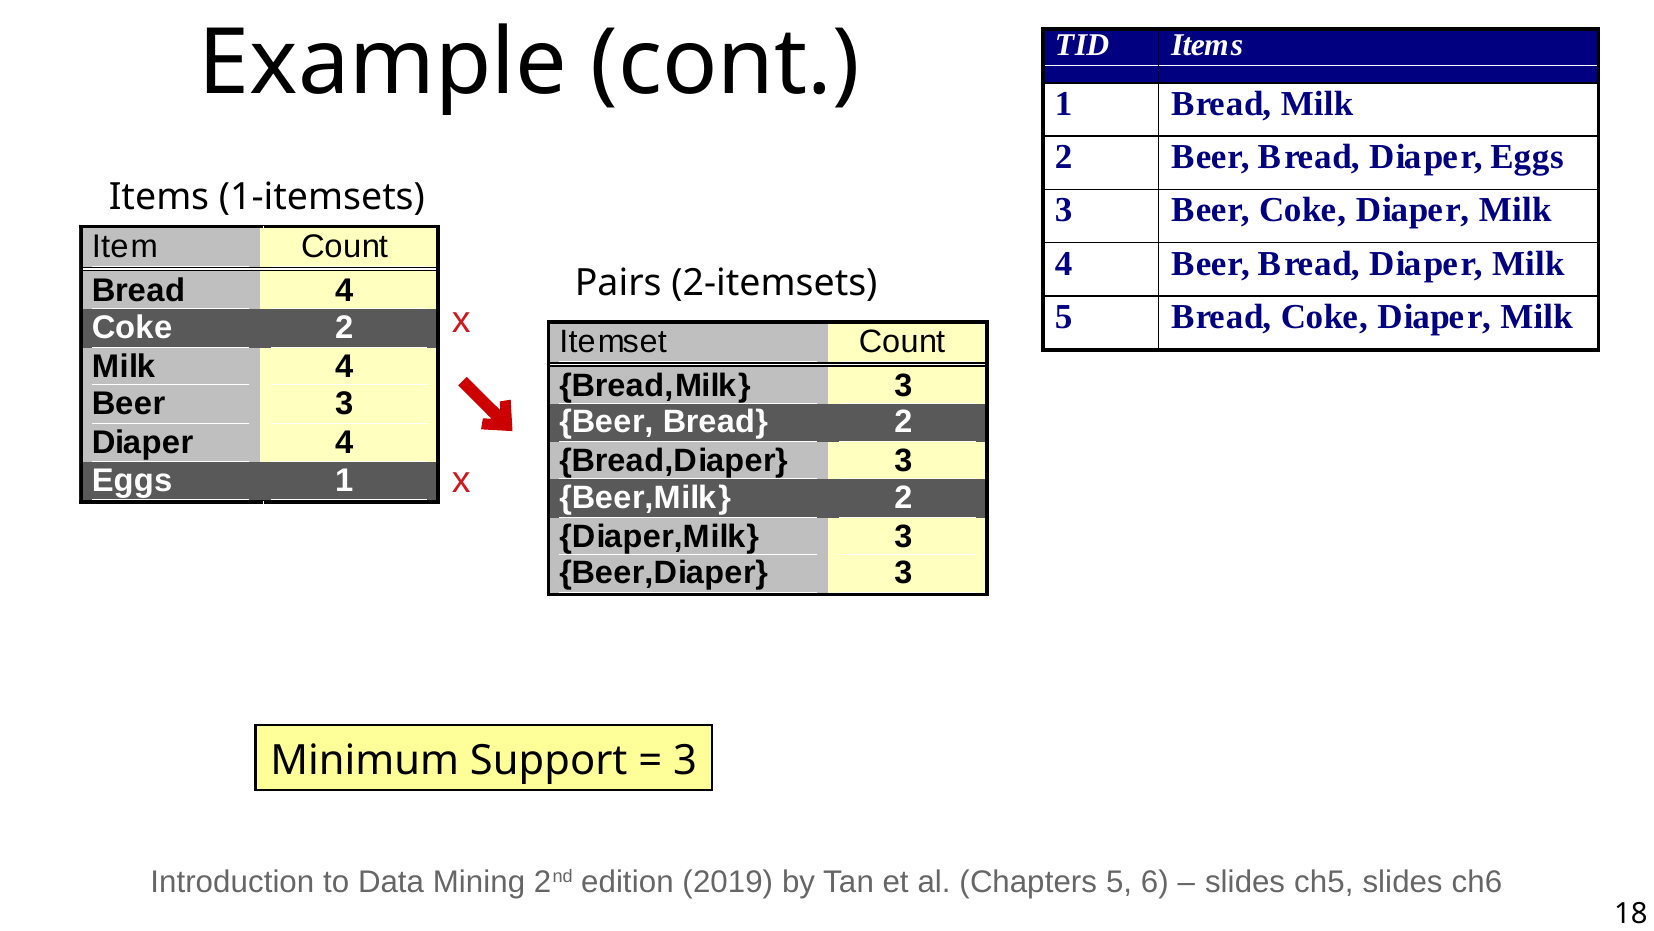

# Example (cont.)
Items (1-itemsets)
Pairs (2-itemsets)
x
x
Minimum Support = 3
Introduction to Data Mining 2nd edition (2019) by Tan et al. (Chapters 5, 6) – slides ch5, slides ch6
18